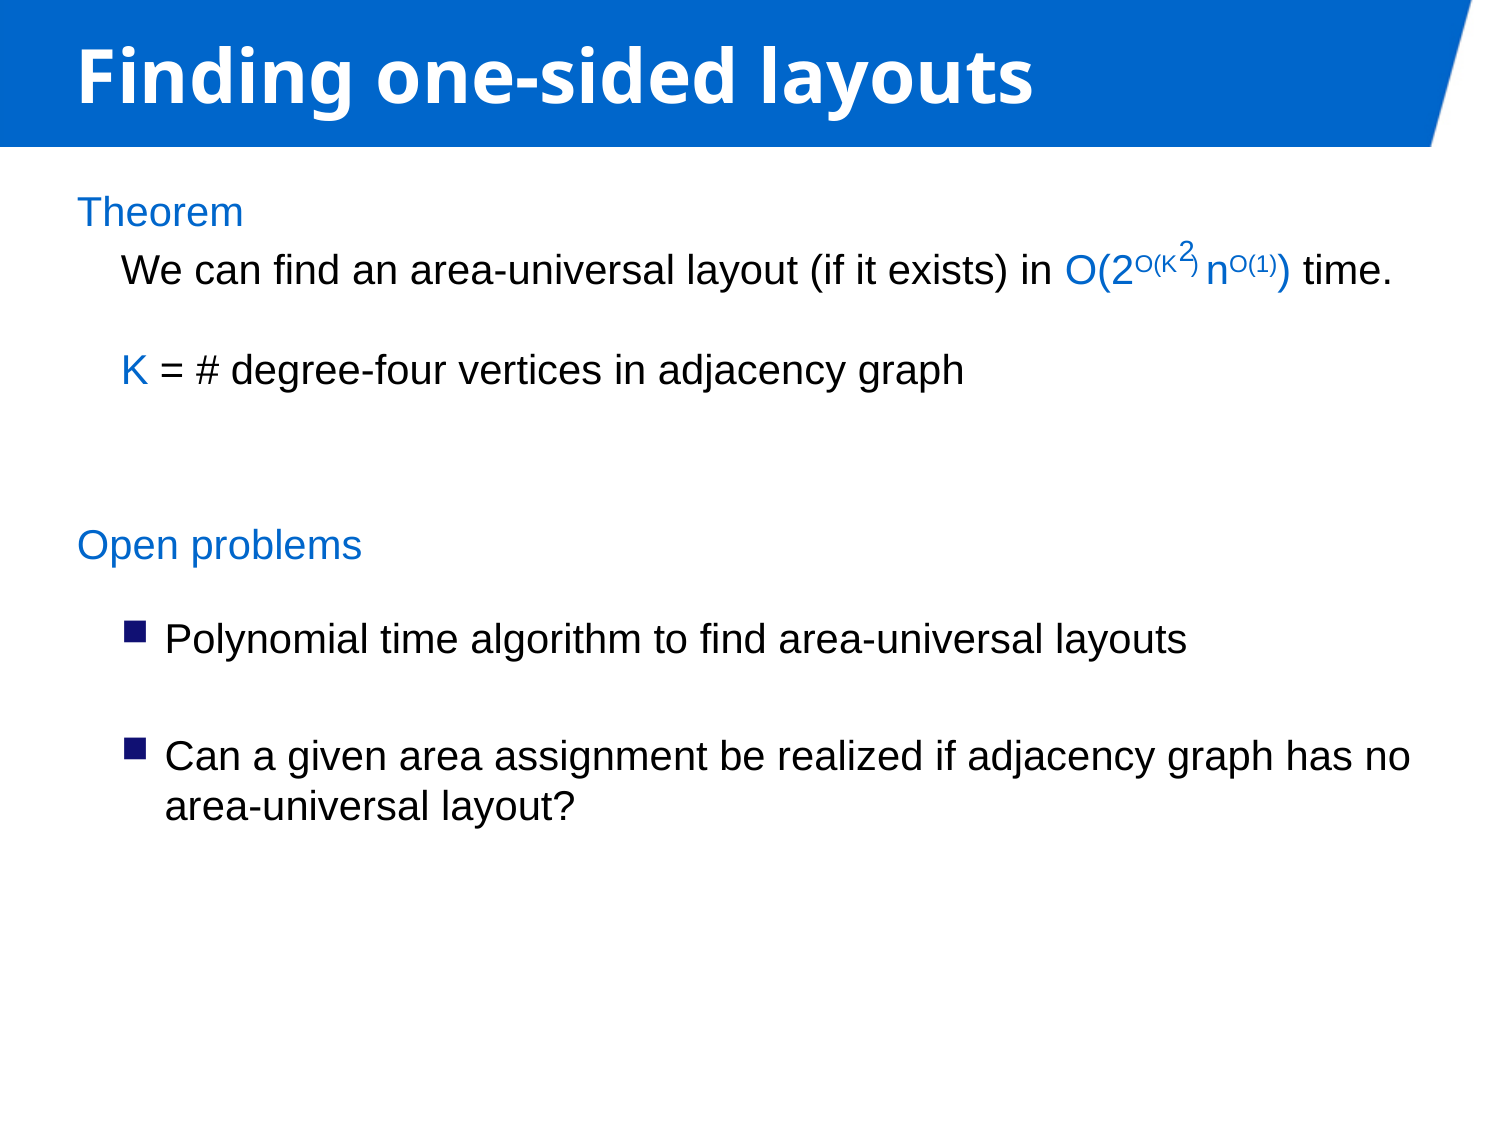

# Finding one-sided layouts
Theorem
	We can find an area-universal layout (if it exists) in O(2O(K ) nO(1)) time.
K = # degree-four vertices in adjacency graph
Open problems
Polynomial time algorithm to find area-universal layouts
Can a given area assignment be realized if adjacency graph has no area-universal layout?
2